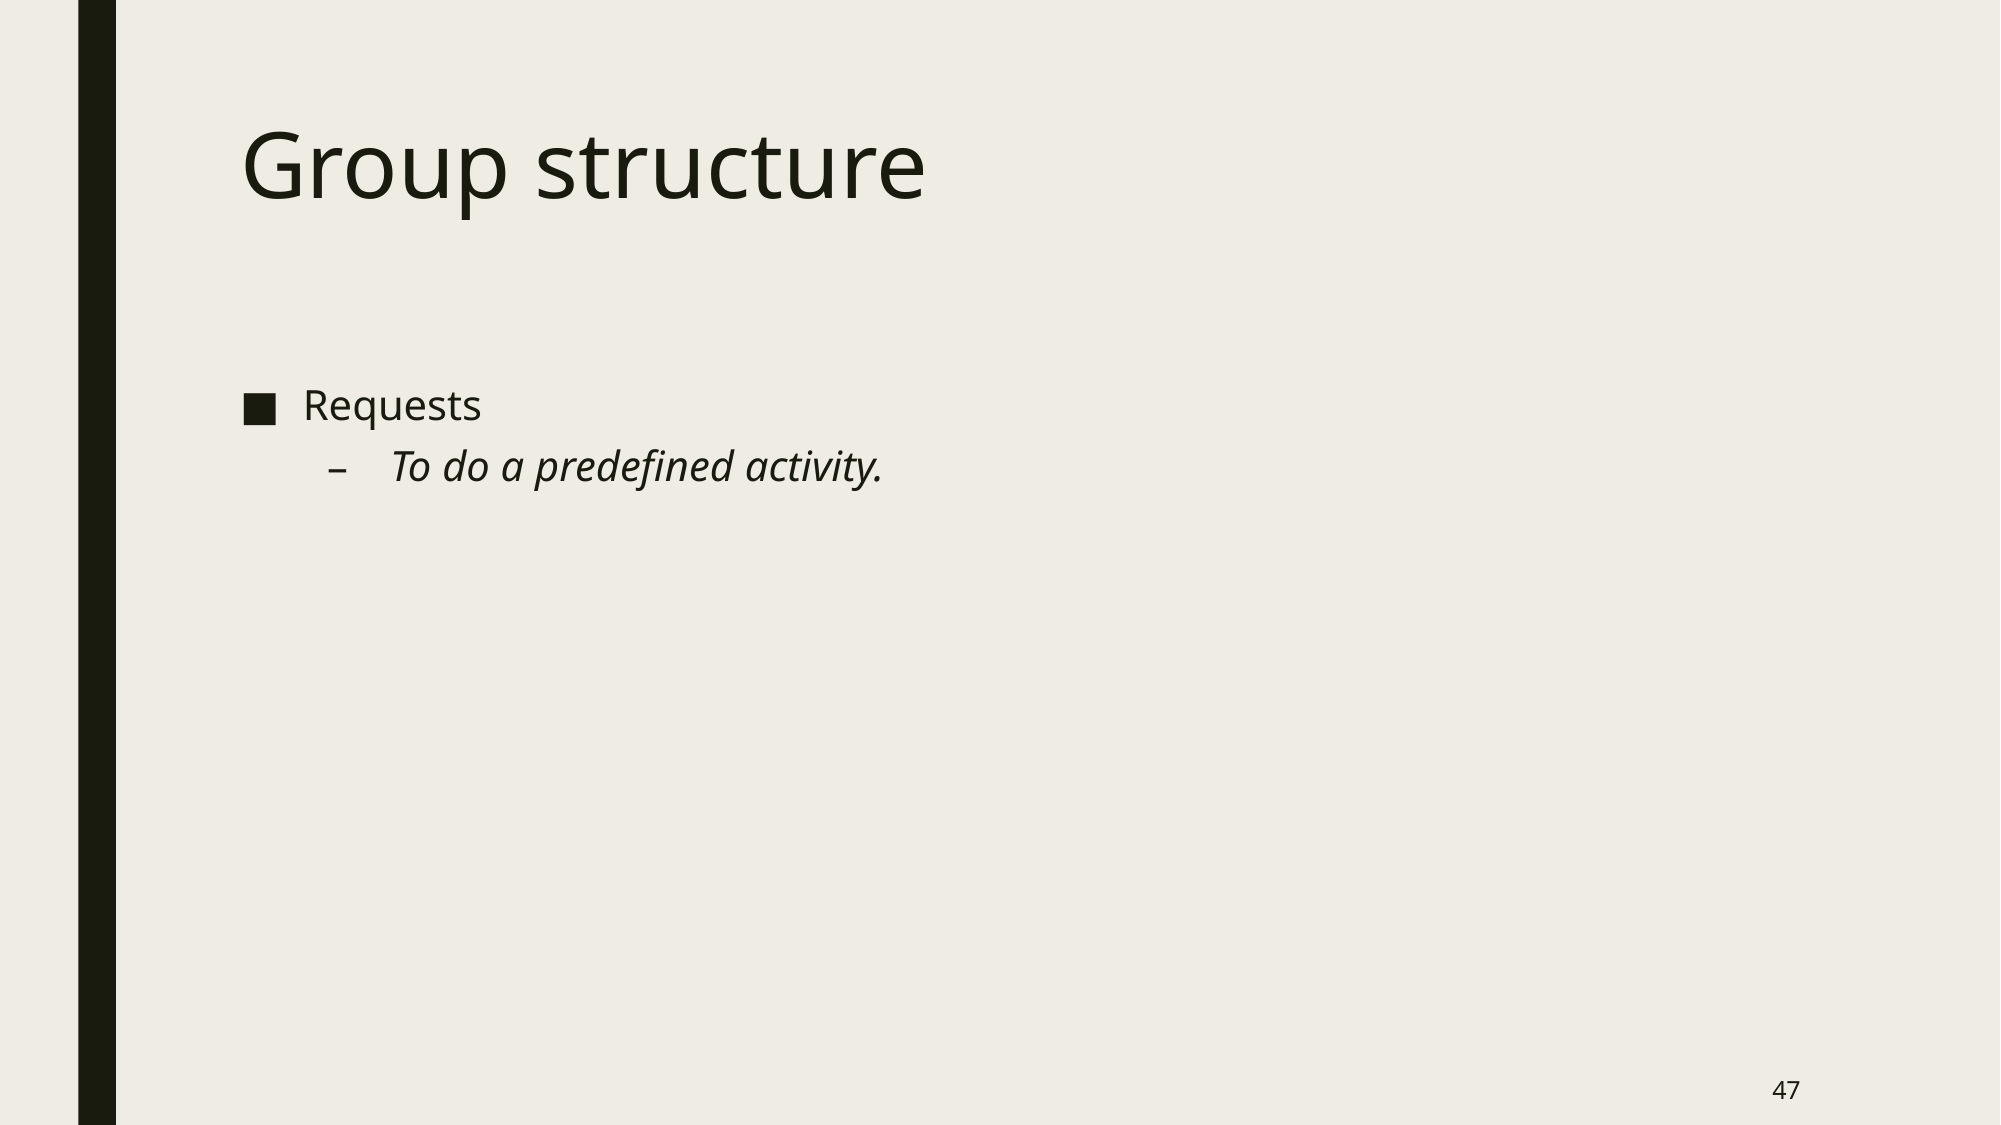

# Group structure
Requests
To do a predefined activity.